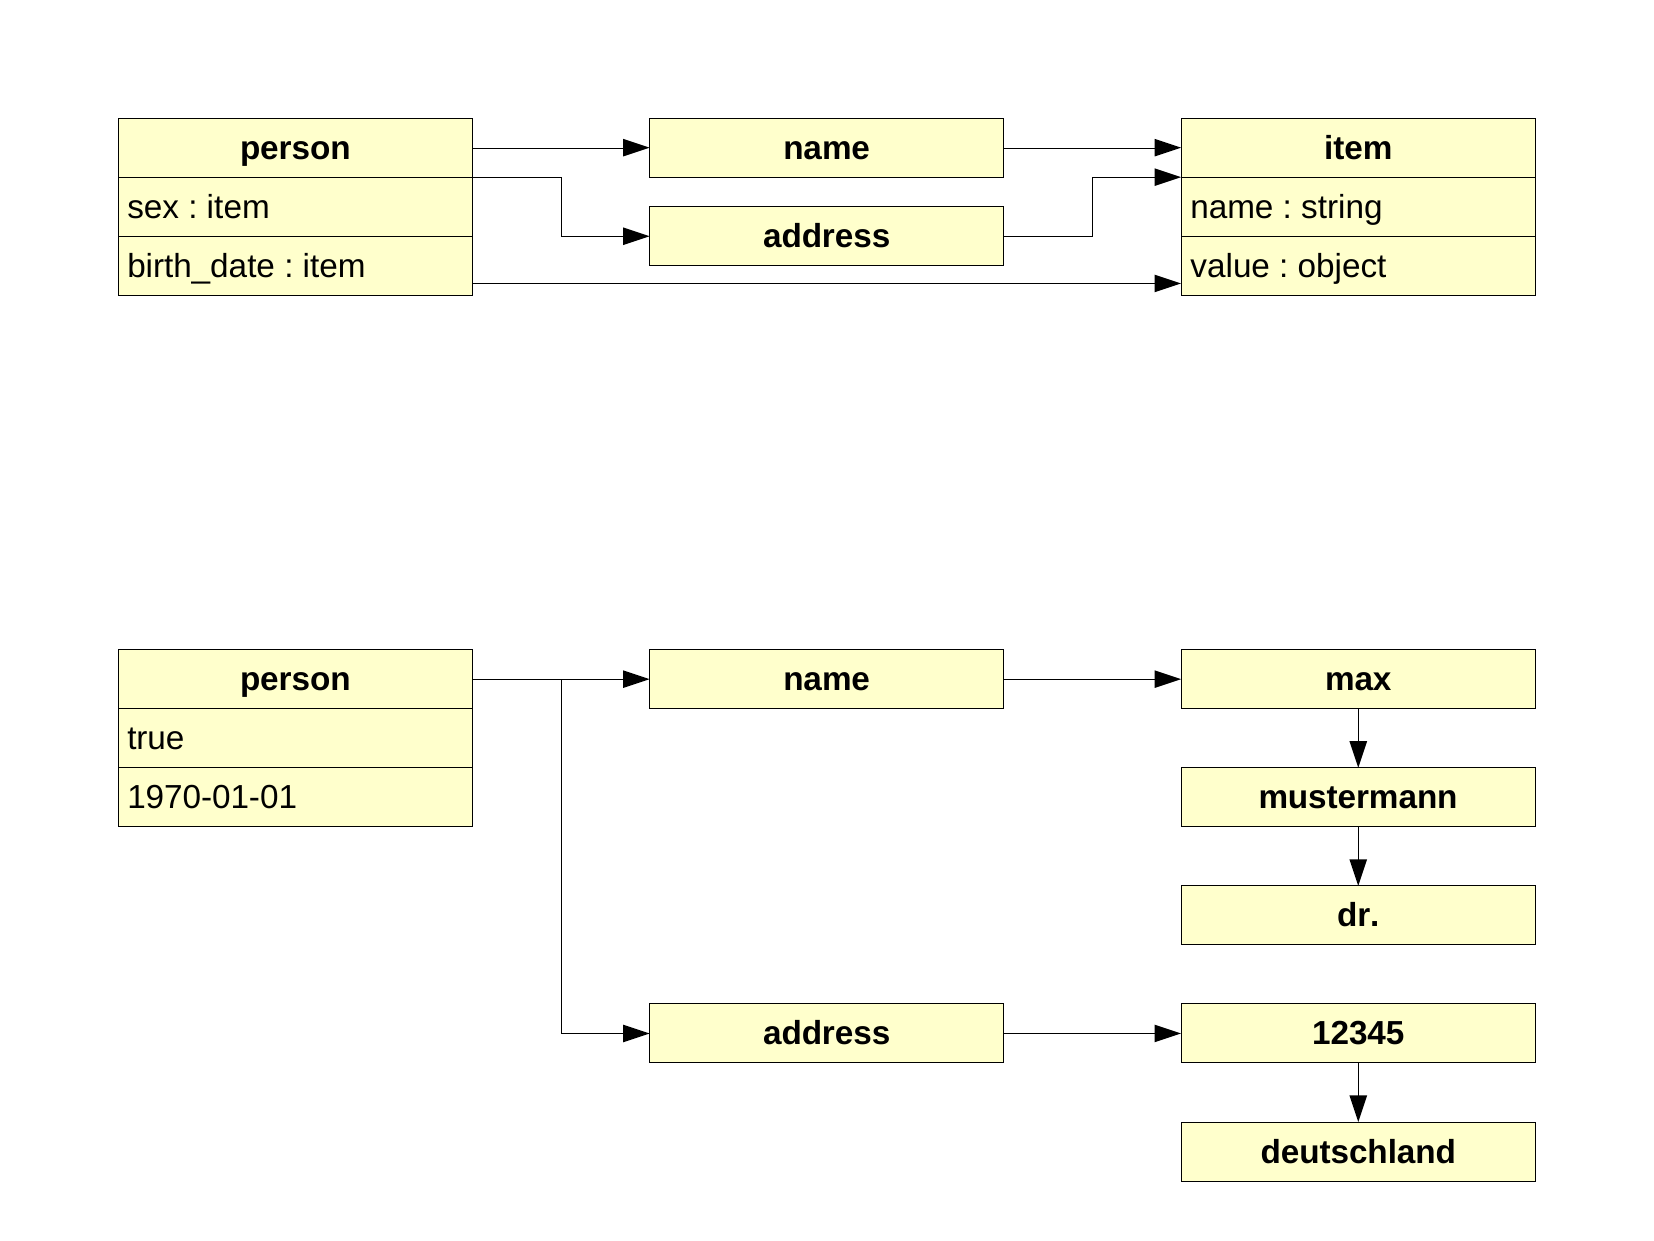

person
 sex : item
 birth_date : item
name
item
 name : string
 value : object
address
person
 true
 1970-01-01
name
max
mustermann
dr.
address
12345
deutschland